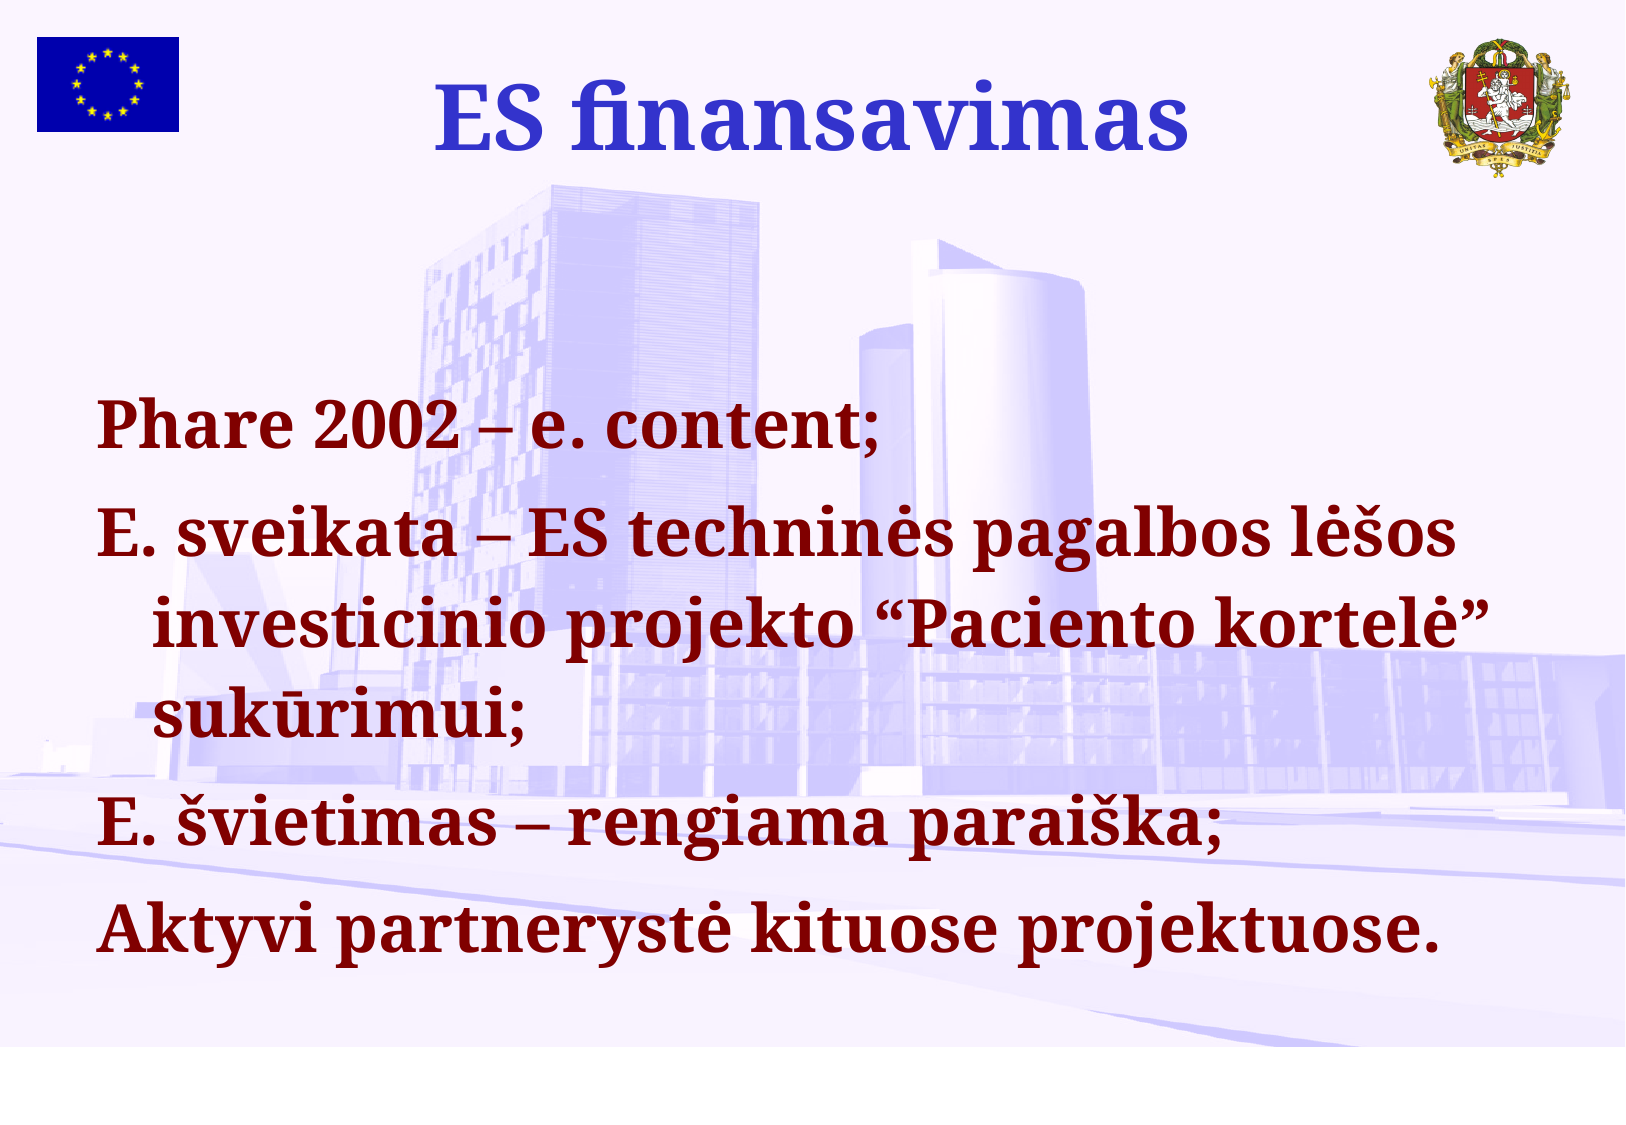

# ES finansavimas
Phare 2002 – e. content;
E. sveikata – ES techninės pagalbos lėšos investicinio projekto “Paciento kortelė” sukūrimui;
E. švietimas – rengiama paraiška;
Aktyvi partnerystė kituose projektuose.